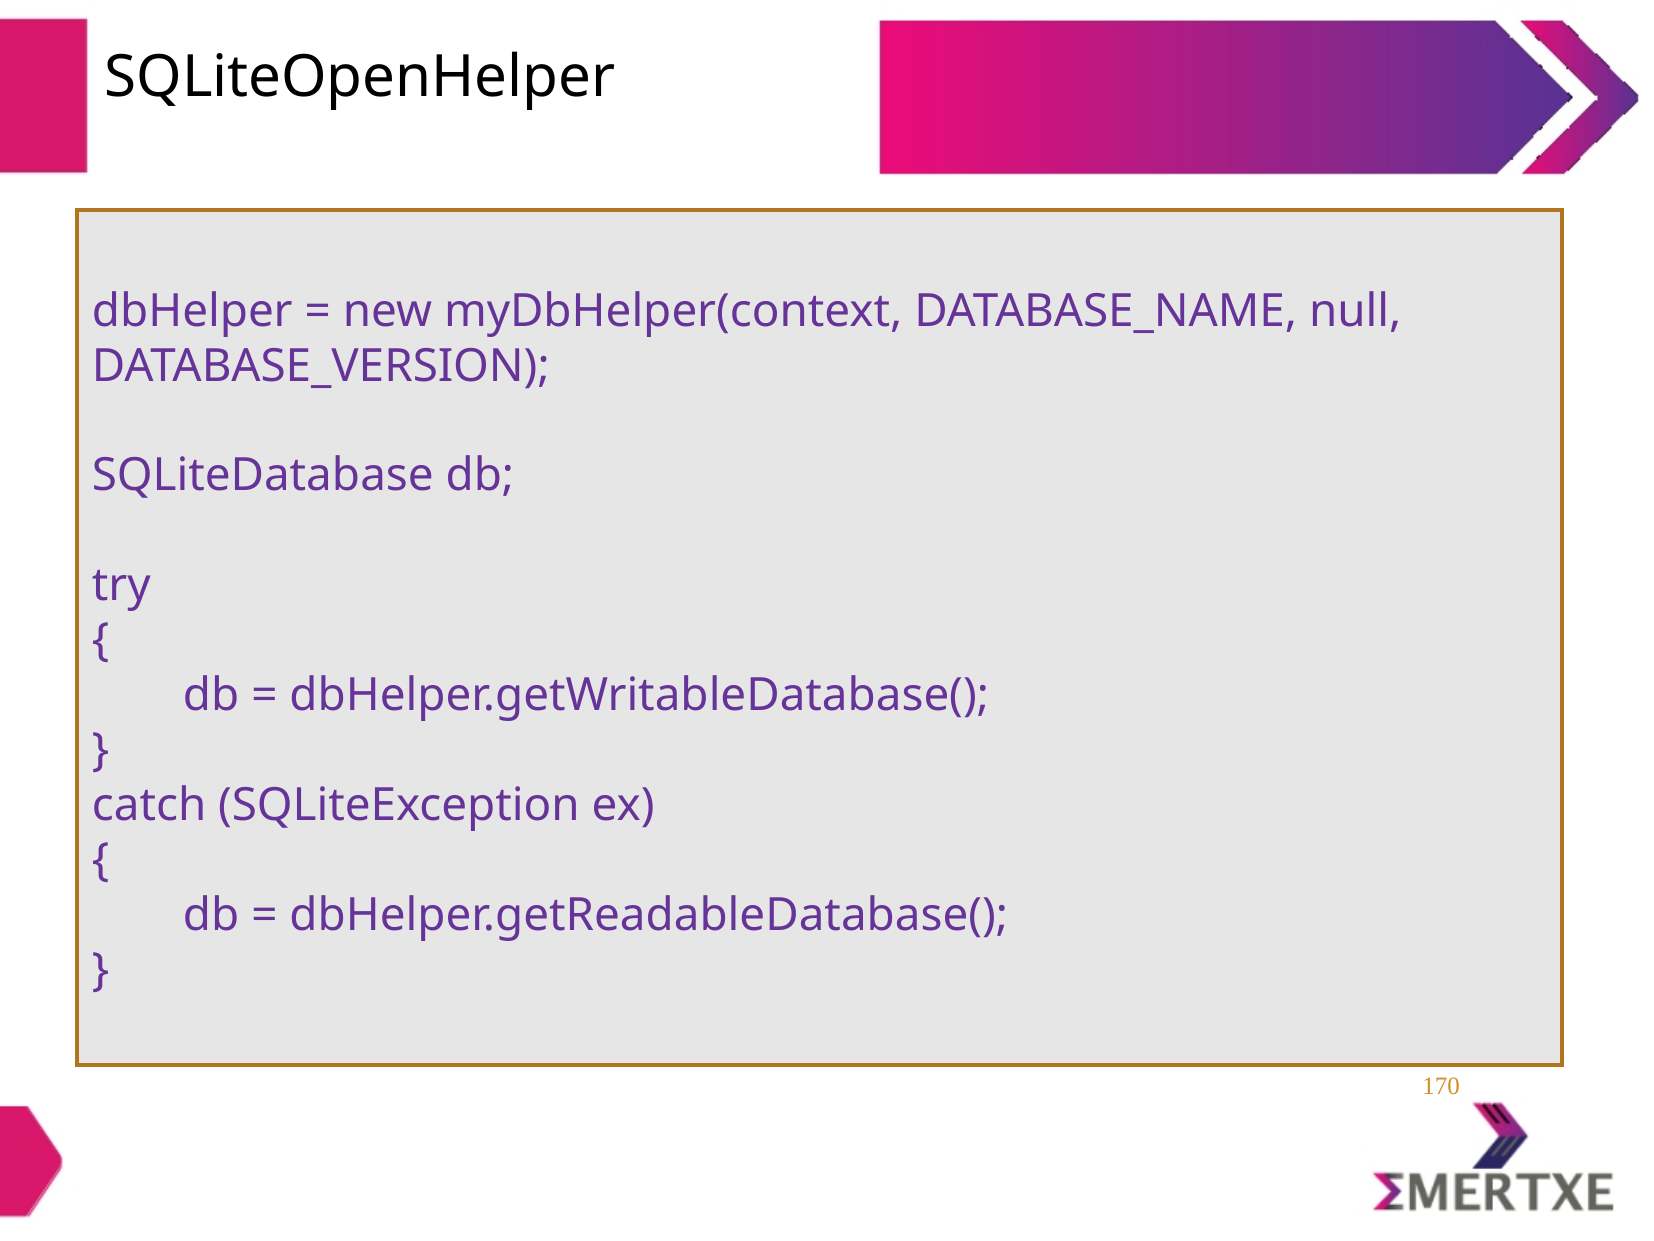

SQLiteOpenHelper
dbHelper = new myDbHelper(context, DATABASE_NAME, null, DATABASE_VERSION);
SQLiteDatabase db;
try
{
db = dbHelper.getWritableDatabase();
}
catch (SQLiteException ex)
{
db = dbHelper.getReadableDatabase();
}